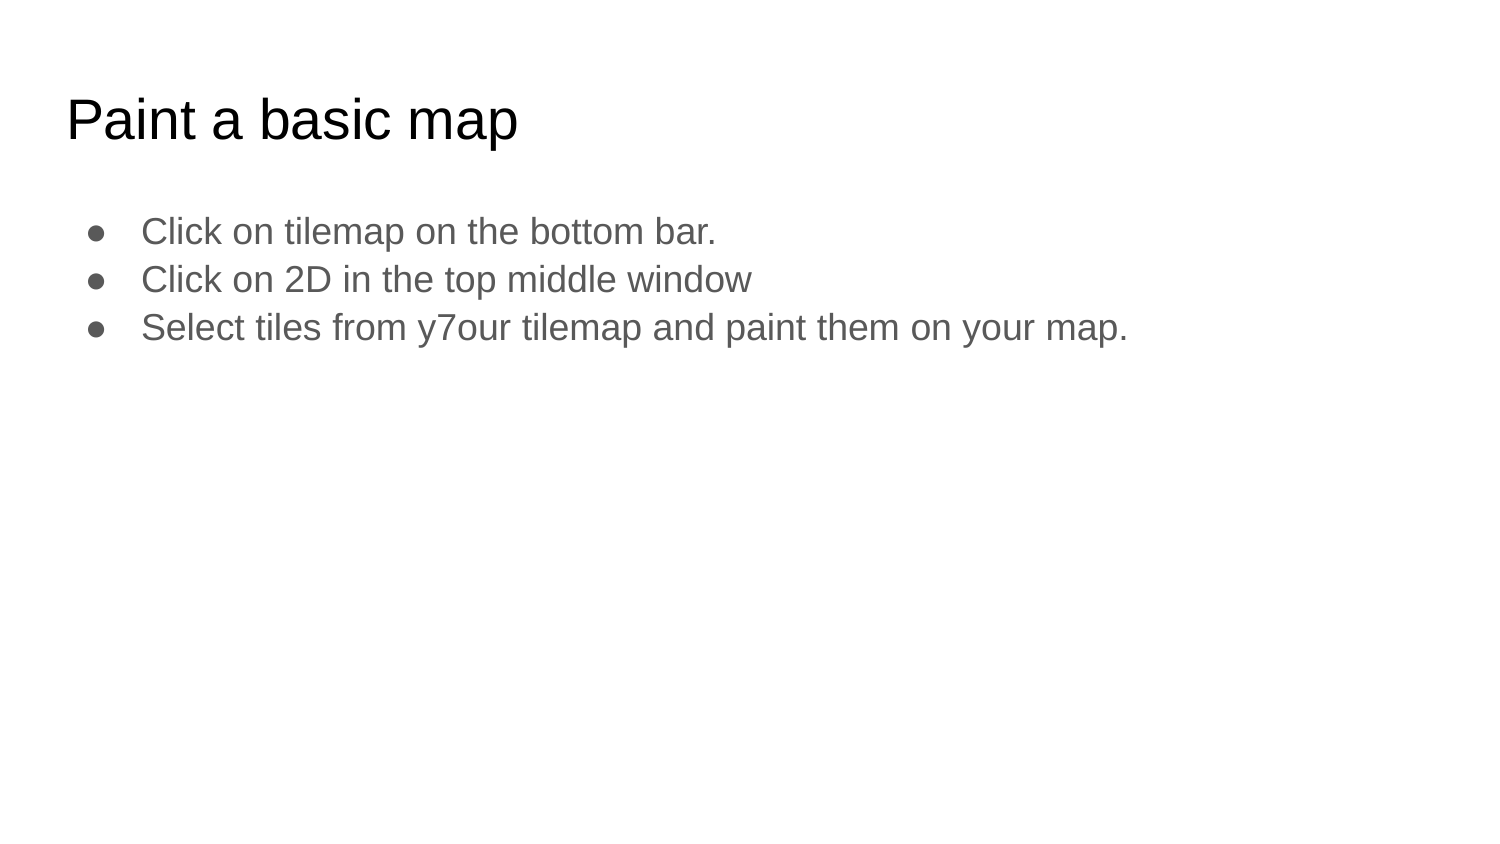

# Paint a basic map
Click on tilemap on the bottom bar.
Click on 2D in the top middle window
Select tiles from y7our tilemap and paint them on your map.